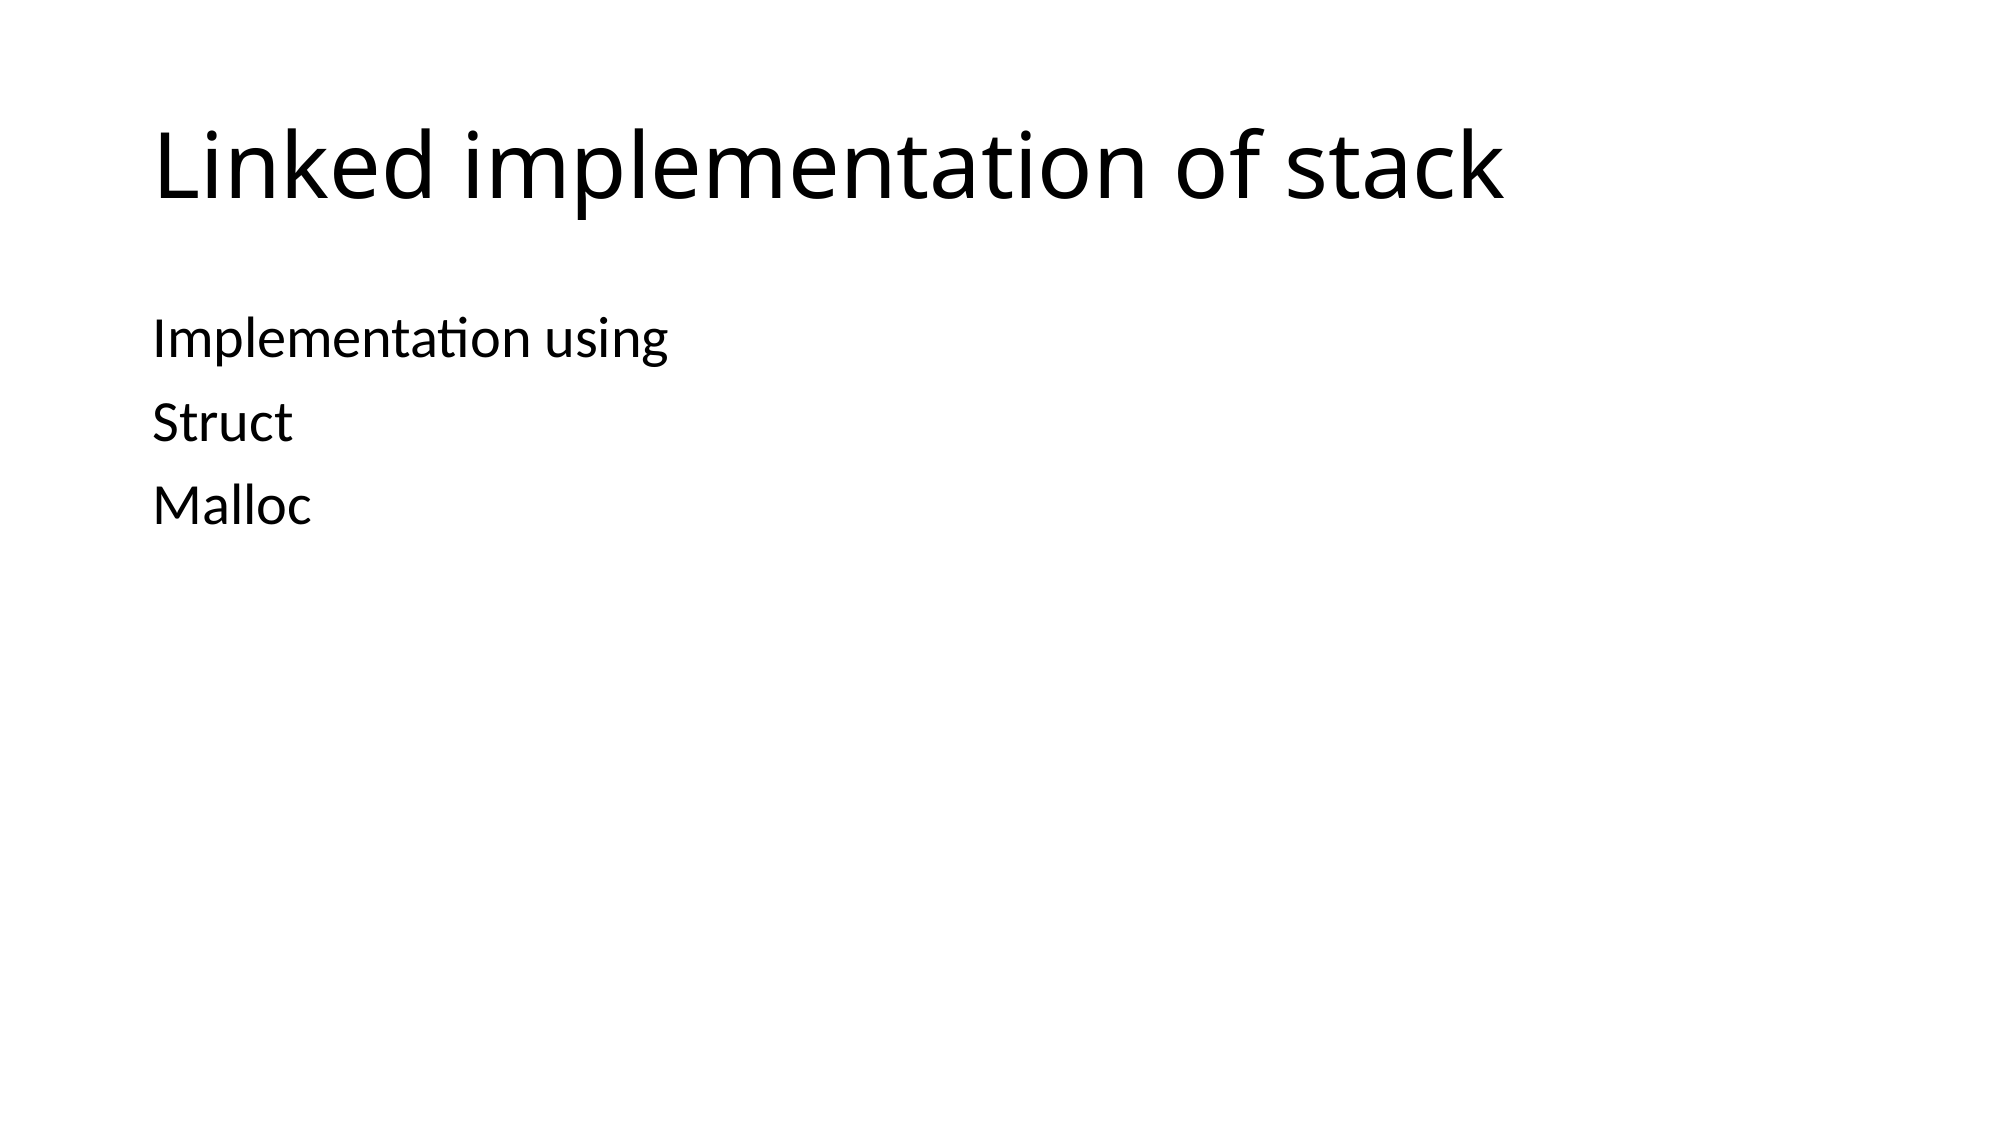

# Linked implementation of stack
Implementation using
Struct
Malloc